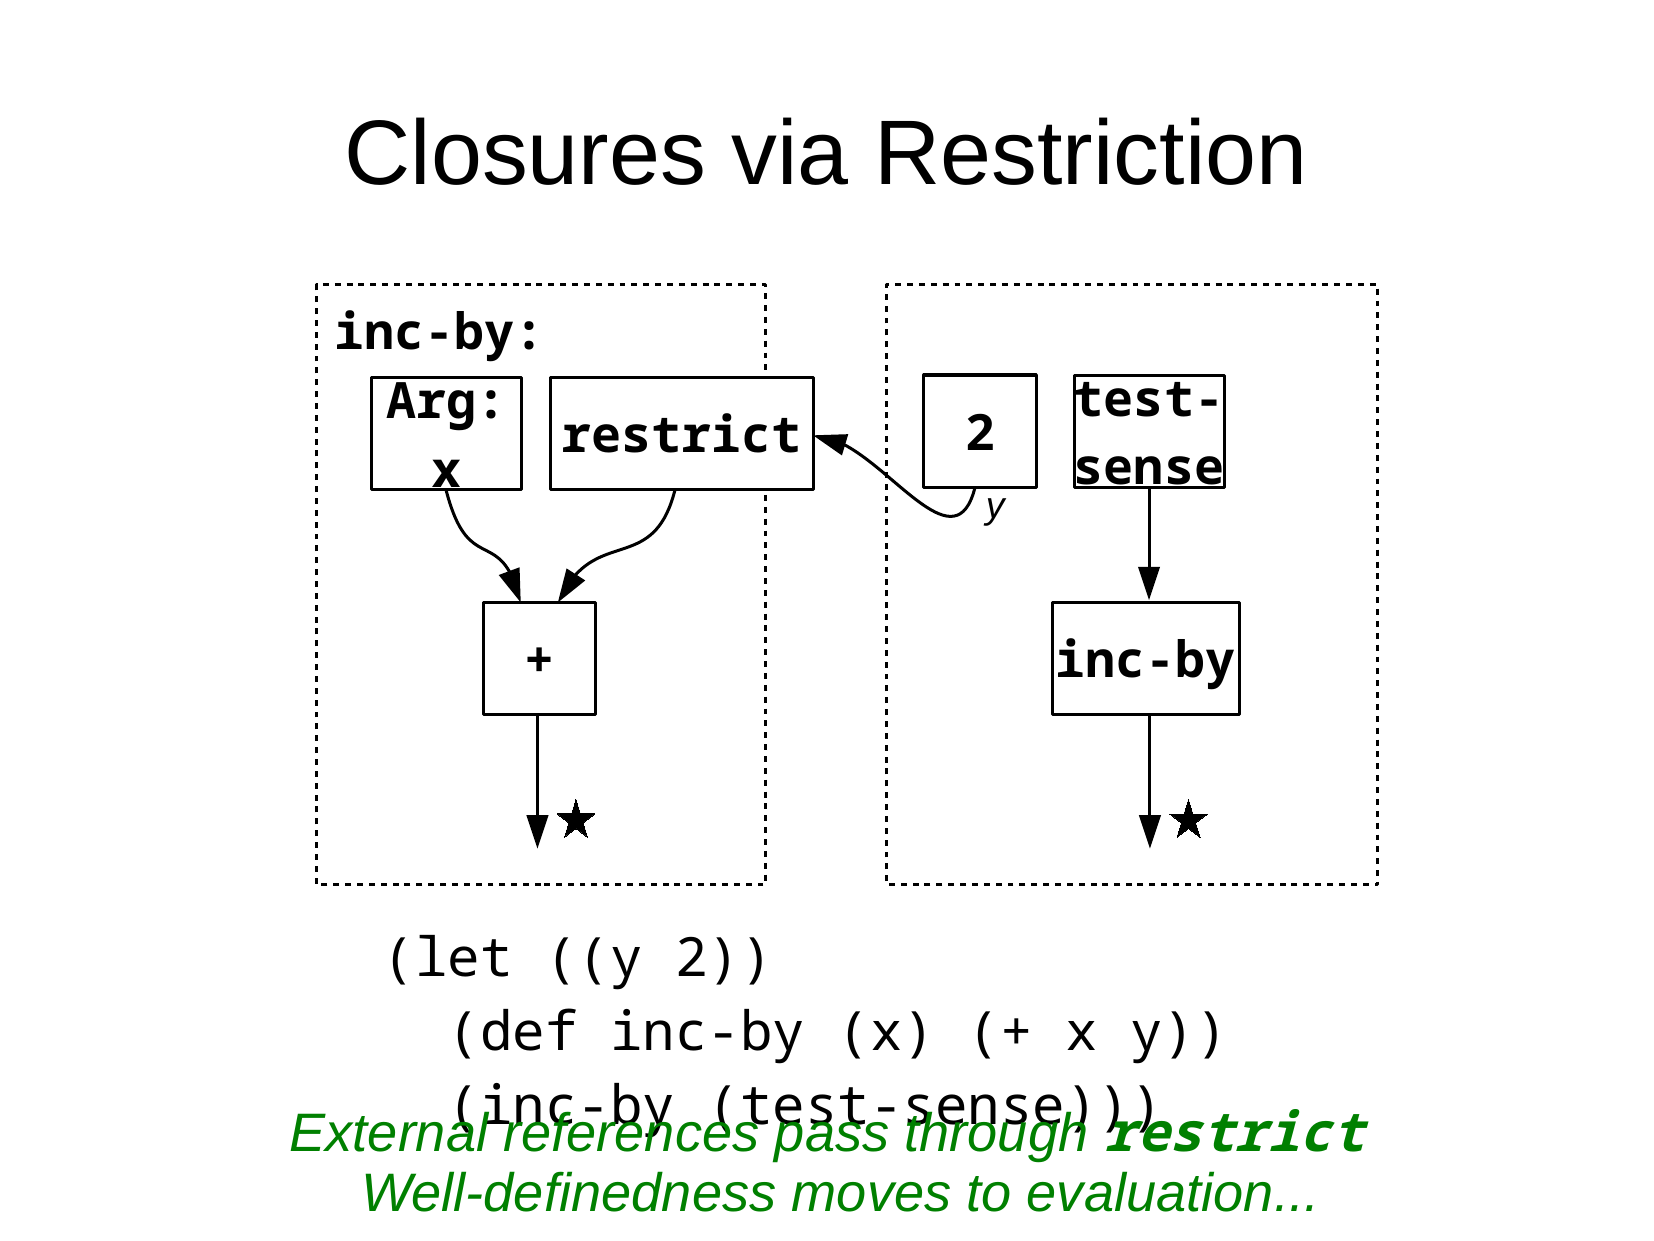

# Closures via Restriction
inc-by:
2
test-
sense
restrict
Arg:
x
y
+
inc-by
(let ((y 2))
 (def inc-by (x) (+ x y))
 (inc-by (test-sense)))
External references pass through restrict
Well-definedness moves to evaluation...